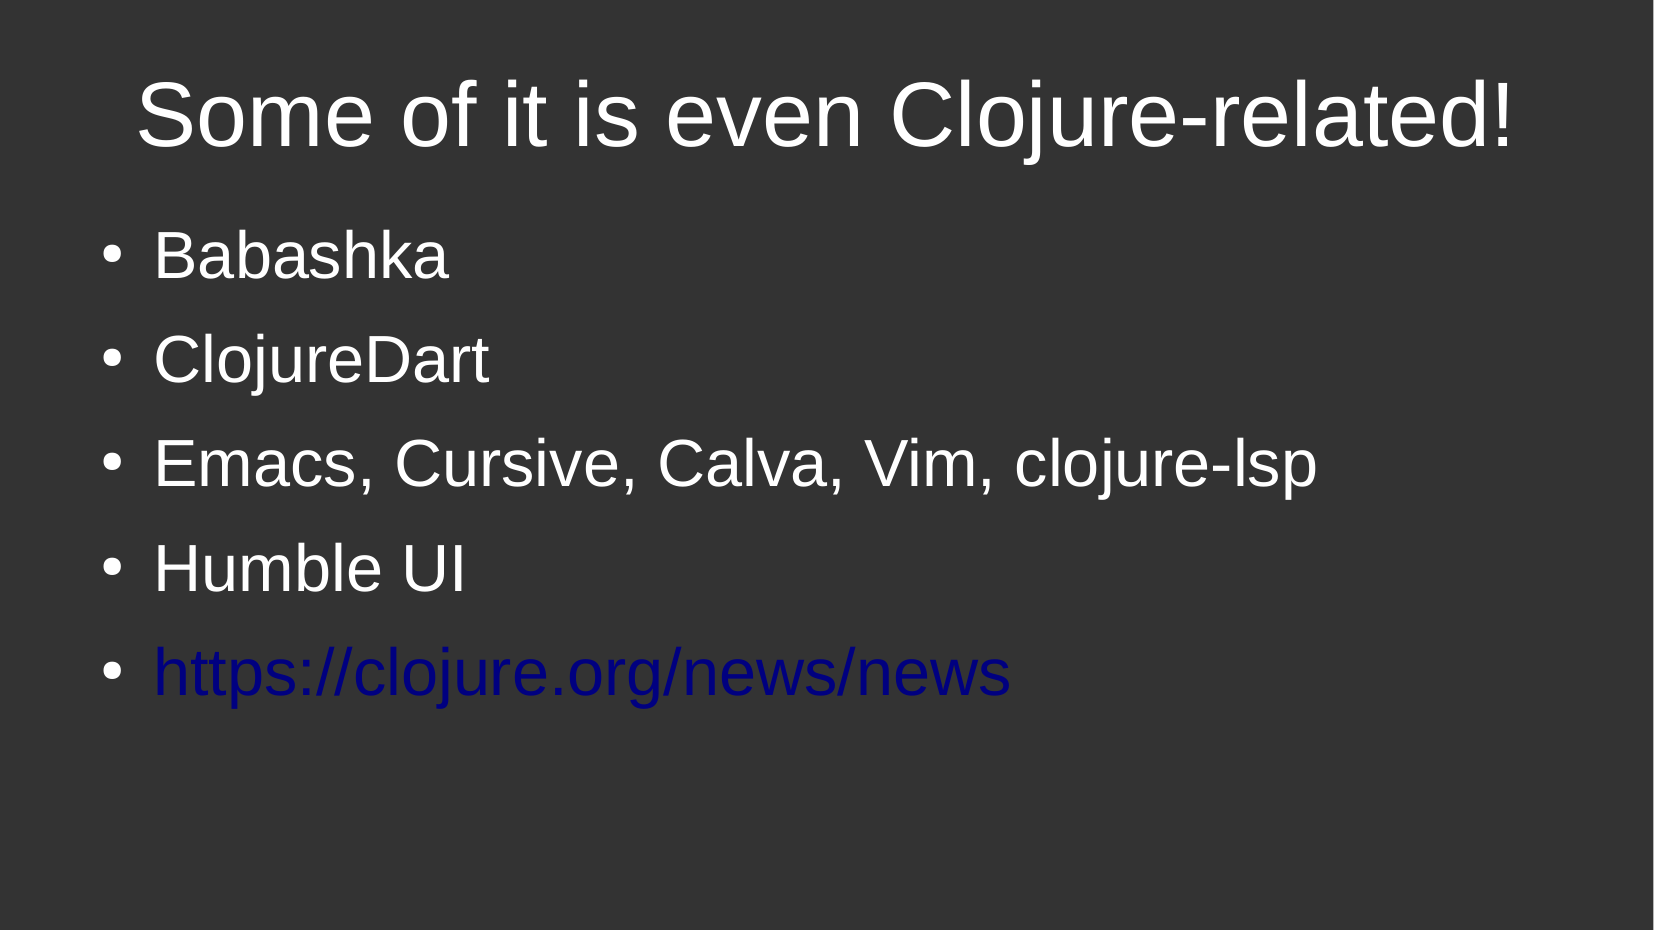

# Some of it is even Clojure-related!
Babashka
ClojureDart
Emacs, Cursive, Calva, Vim, clojure-lsp
Humble UI
https://clojure.org/news/news